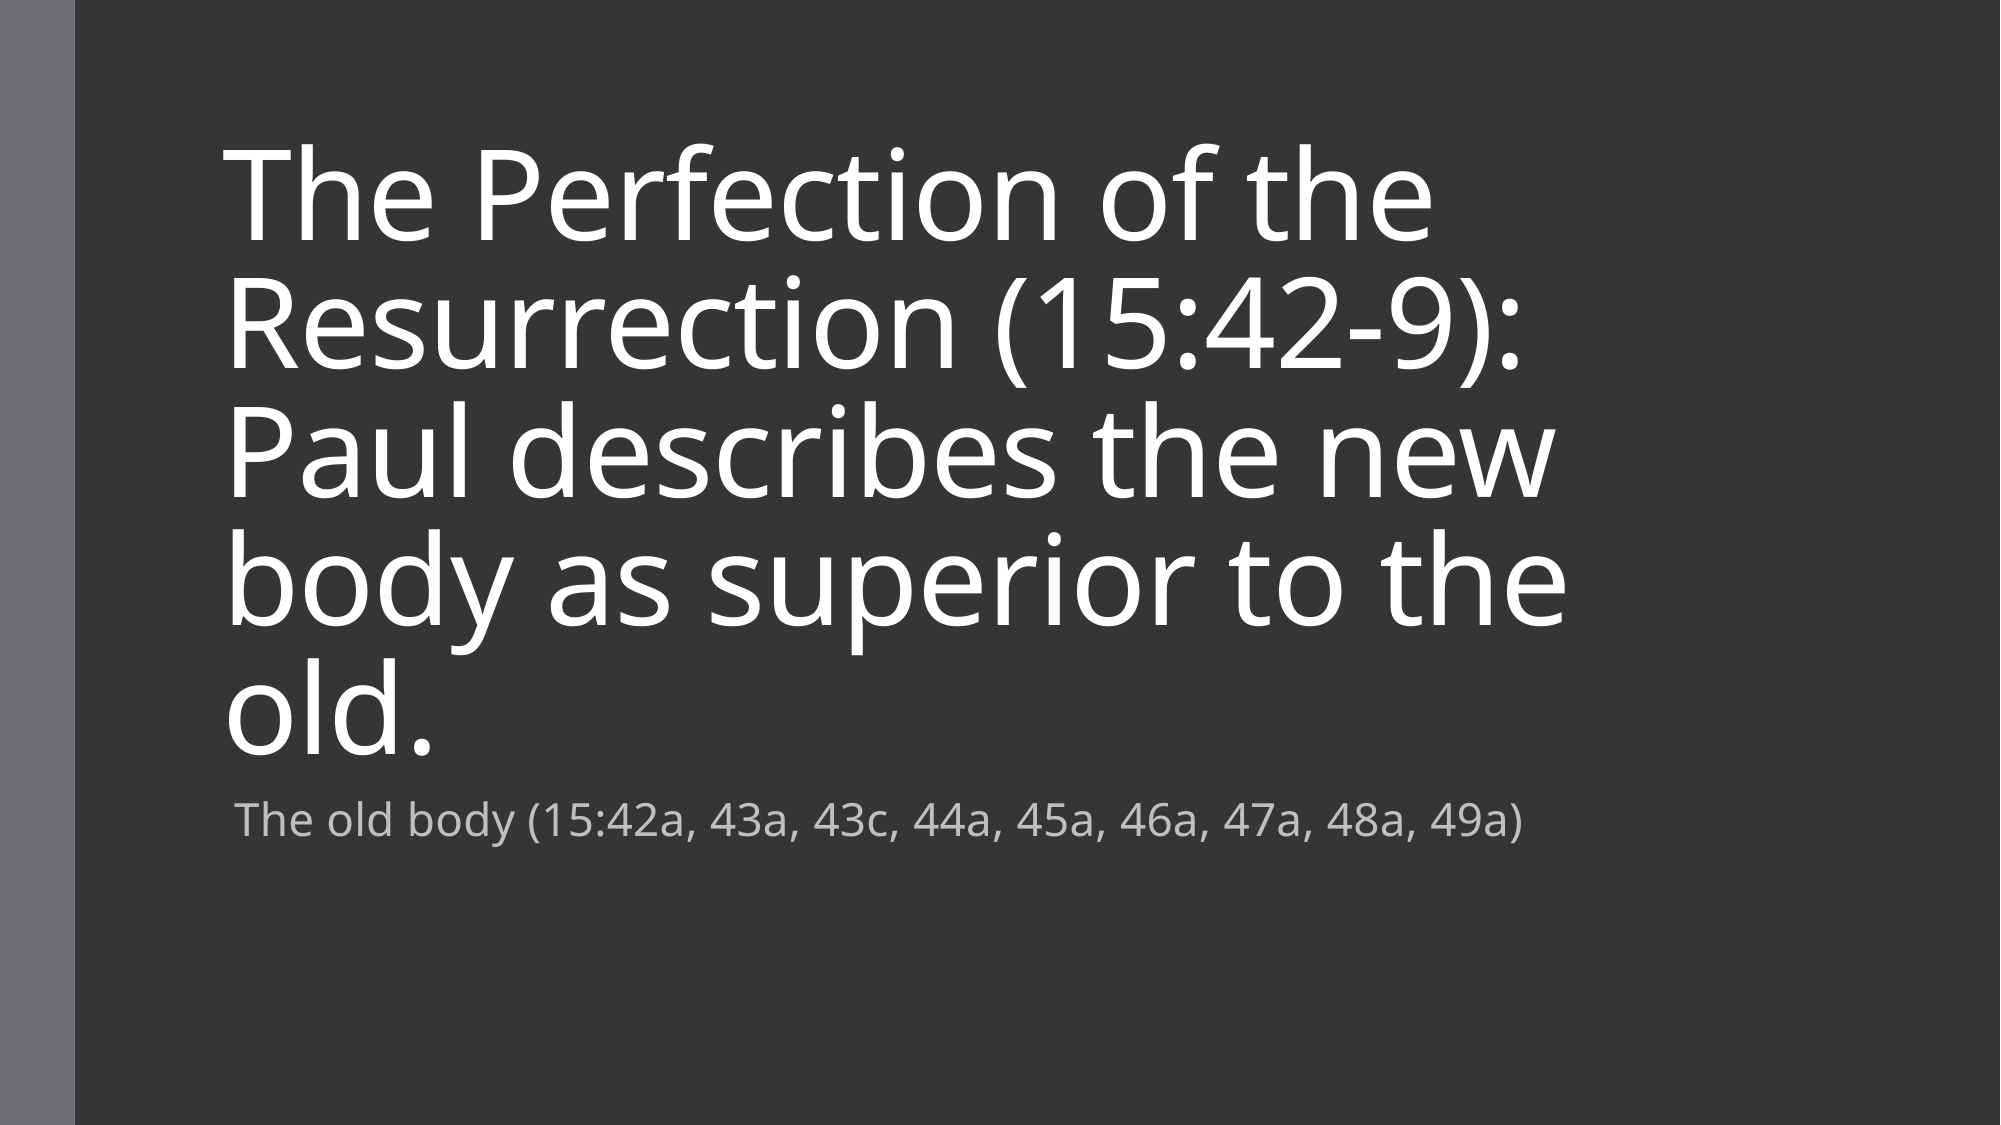

# The Perfection of the Resurrection (15:42-9): Paul describes the new body as superior to the old.
 The old body (15:42a, 43a, 43c, 44a, 45a, 46a, 47a, 48a, 49a)